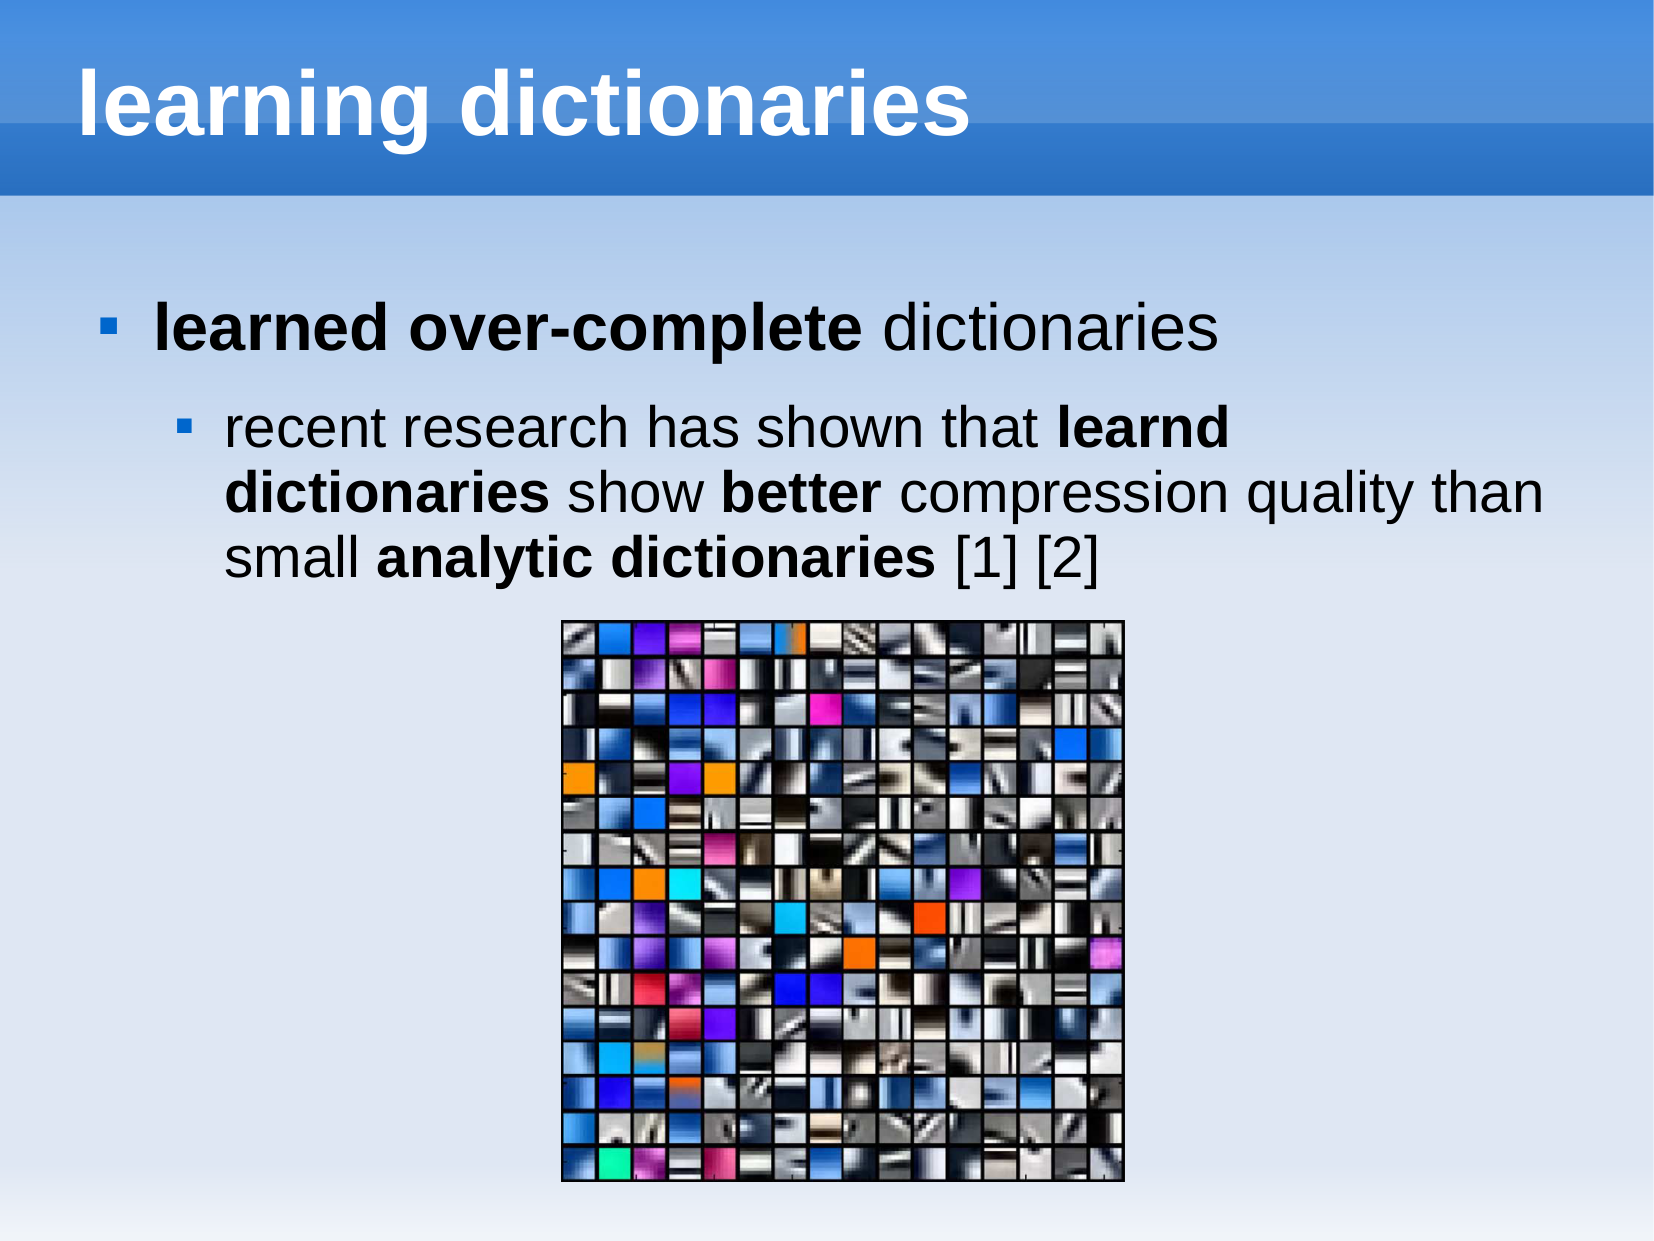

# learning dictionaries
learned over-complete dictionaries
recent research has shown that learnd dictionaries show better compression quality than small analytic dictionaries [1] [2]